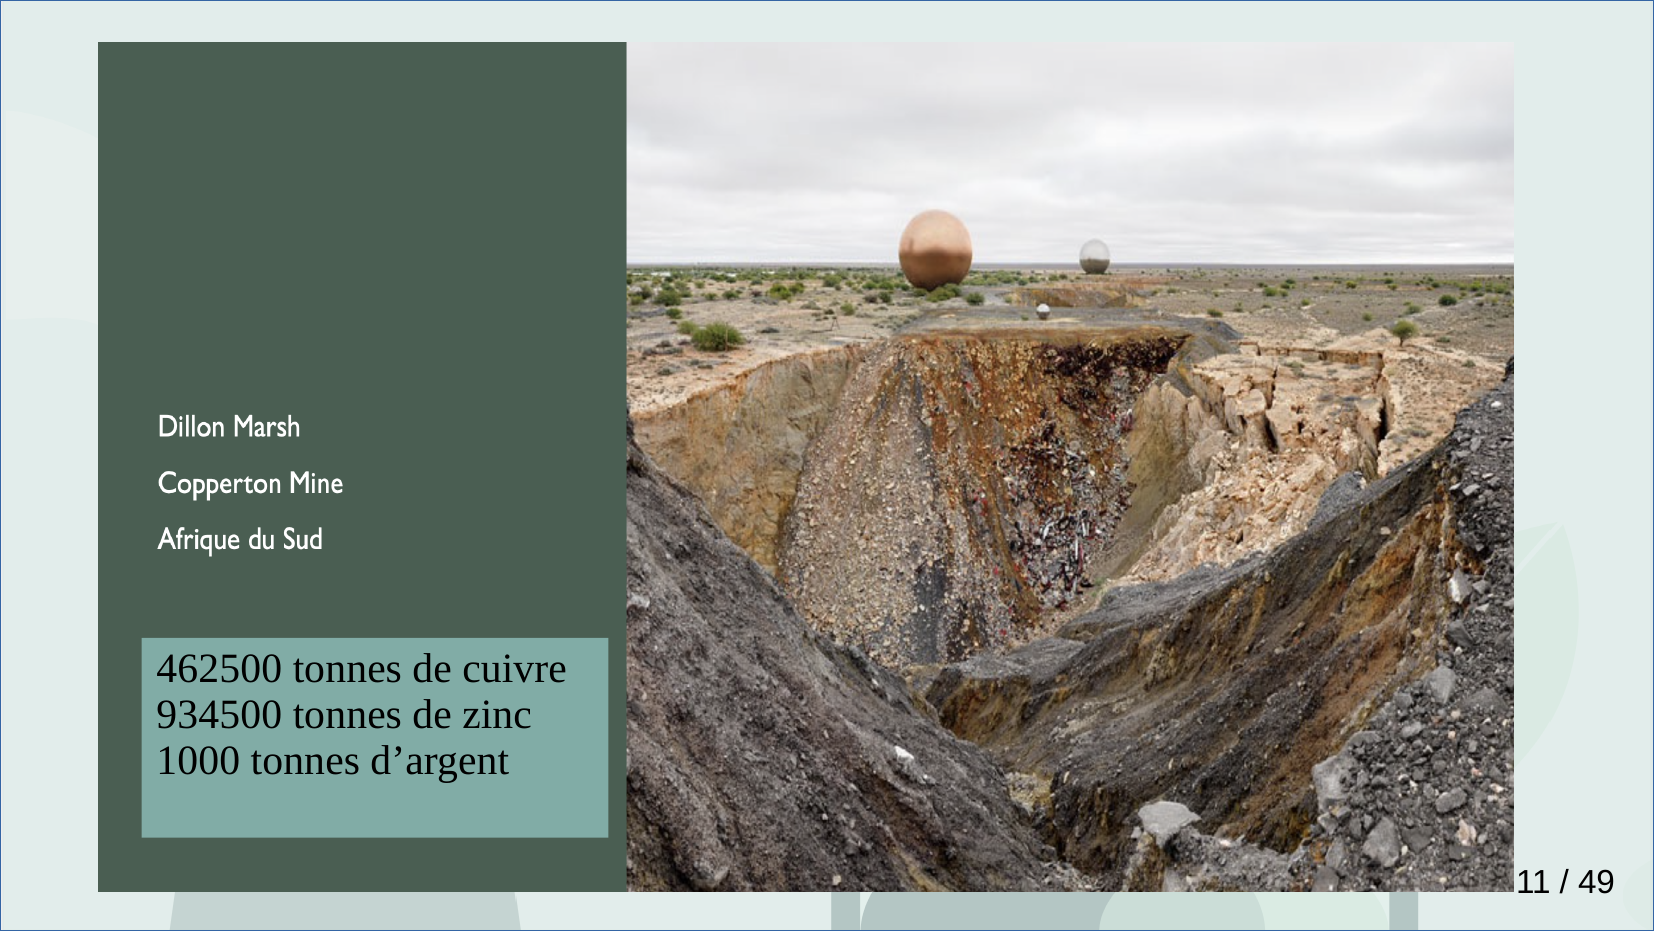

# Numérique et environnement
462500 tonnes de cuivre
934500 tonnes de zinc
1000 tonnes d’argent